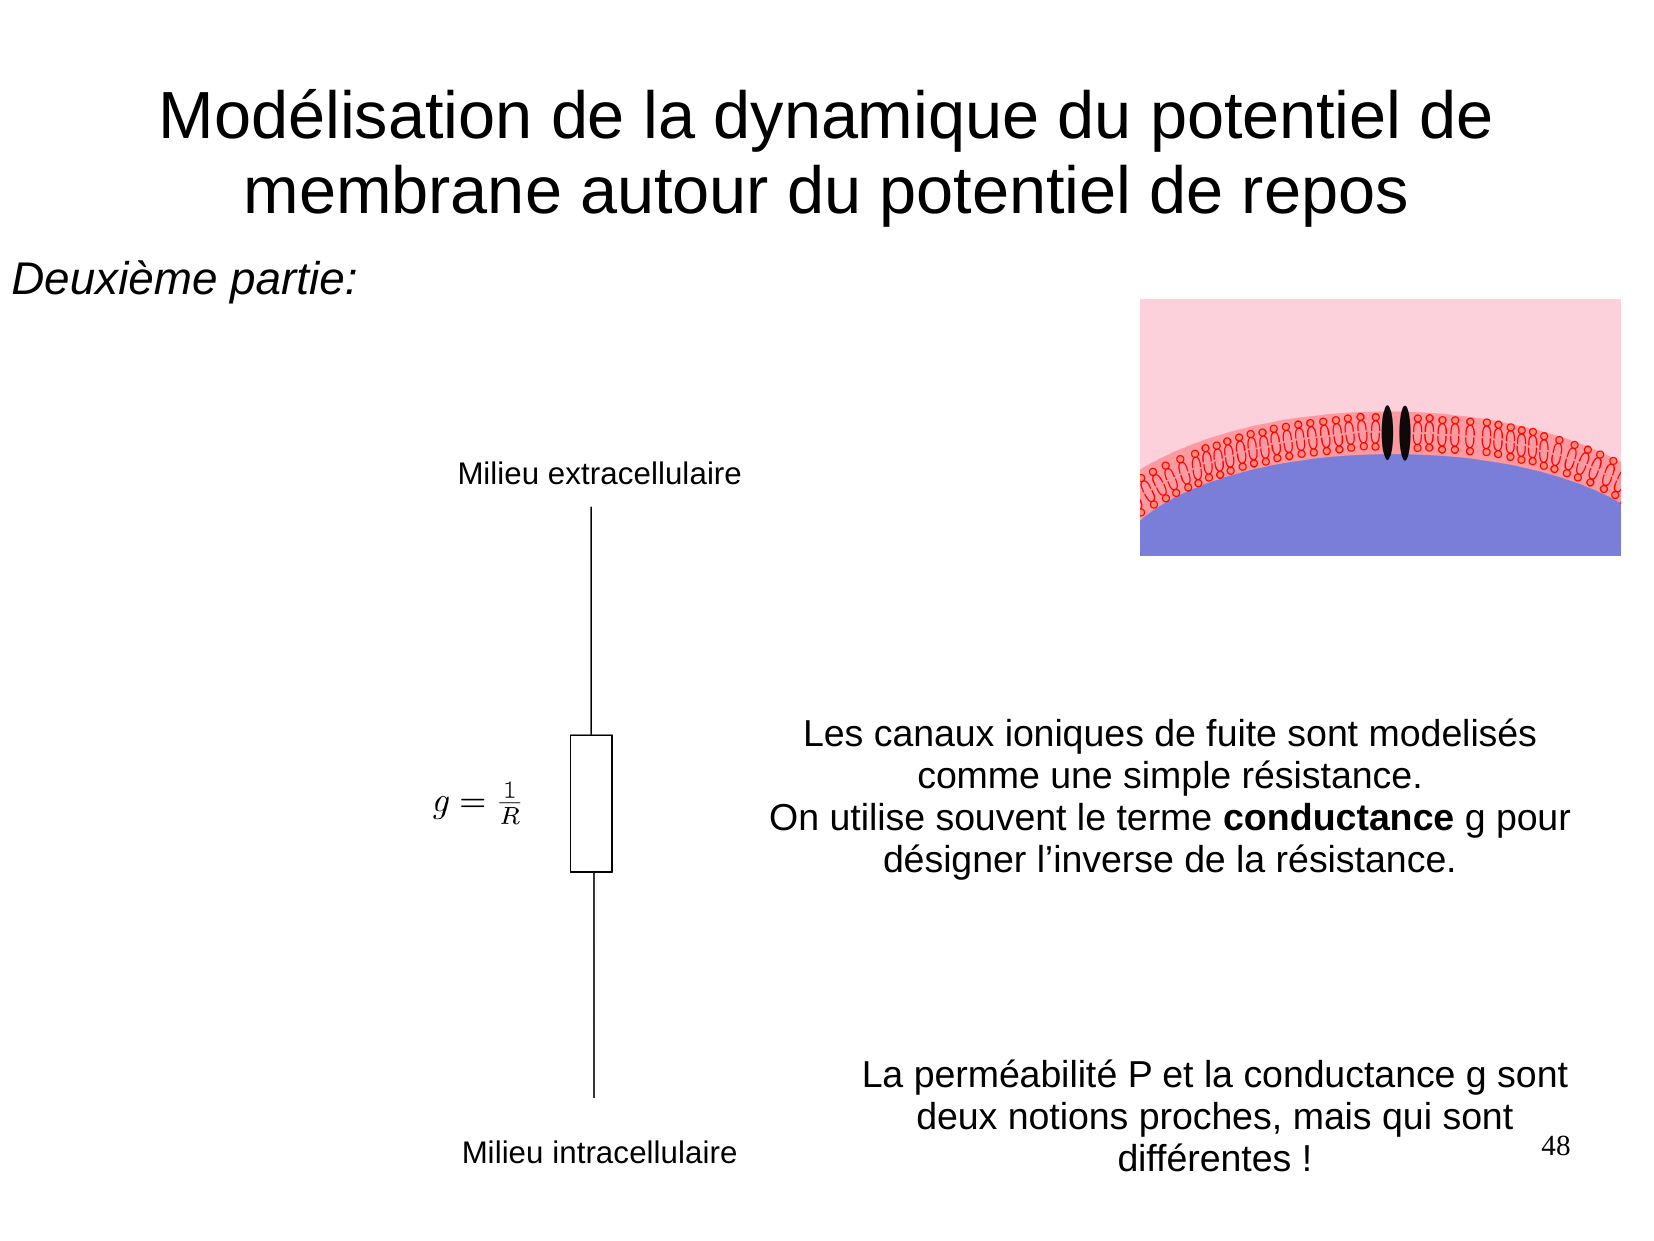

# Modélisation de la dynamique du potentiel de membrane autour du potentiel de repos
Deuxième partie:
Milieu extracellulaire
Les canaux ioniques de fuite sont modelisés comme une simple résistance.
On utilise souvent le terme conductance g pour désigner l’inverse de la résistance.
La perméabilité P et la conductance g sont deux notions proches, mais qui sont différentes !
Milieu intracellulaire
48